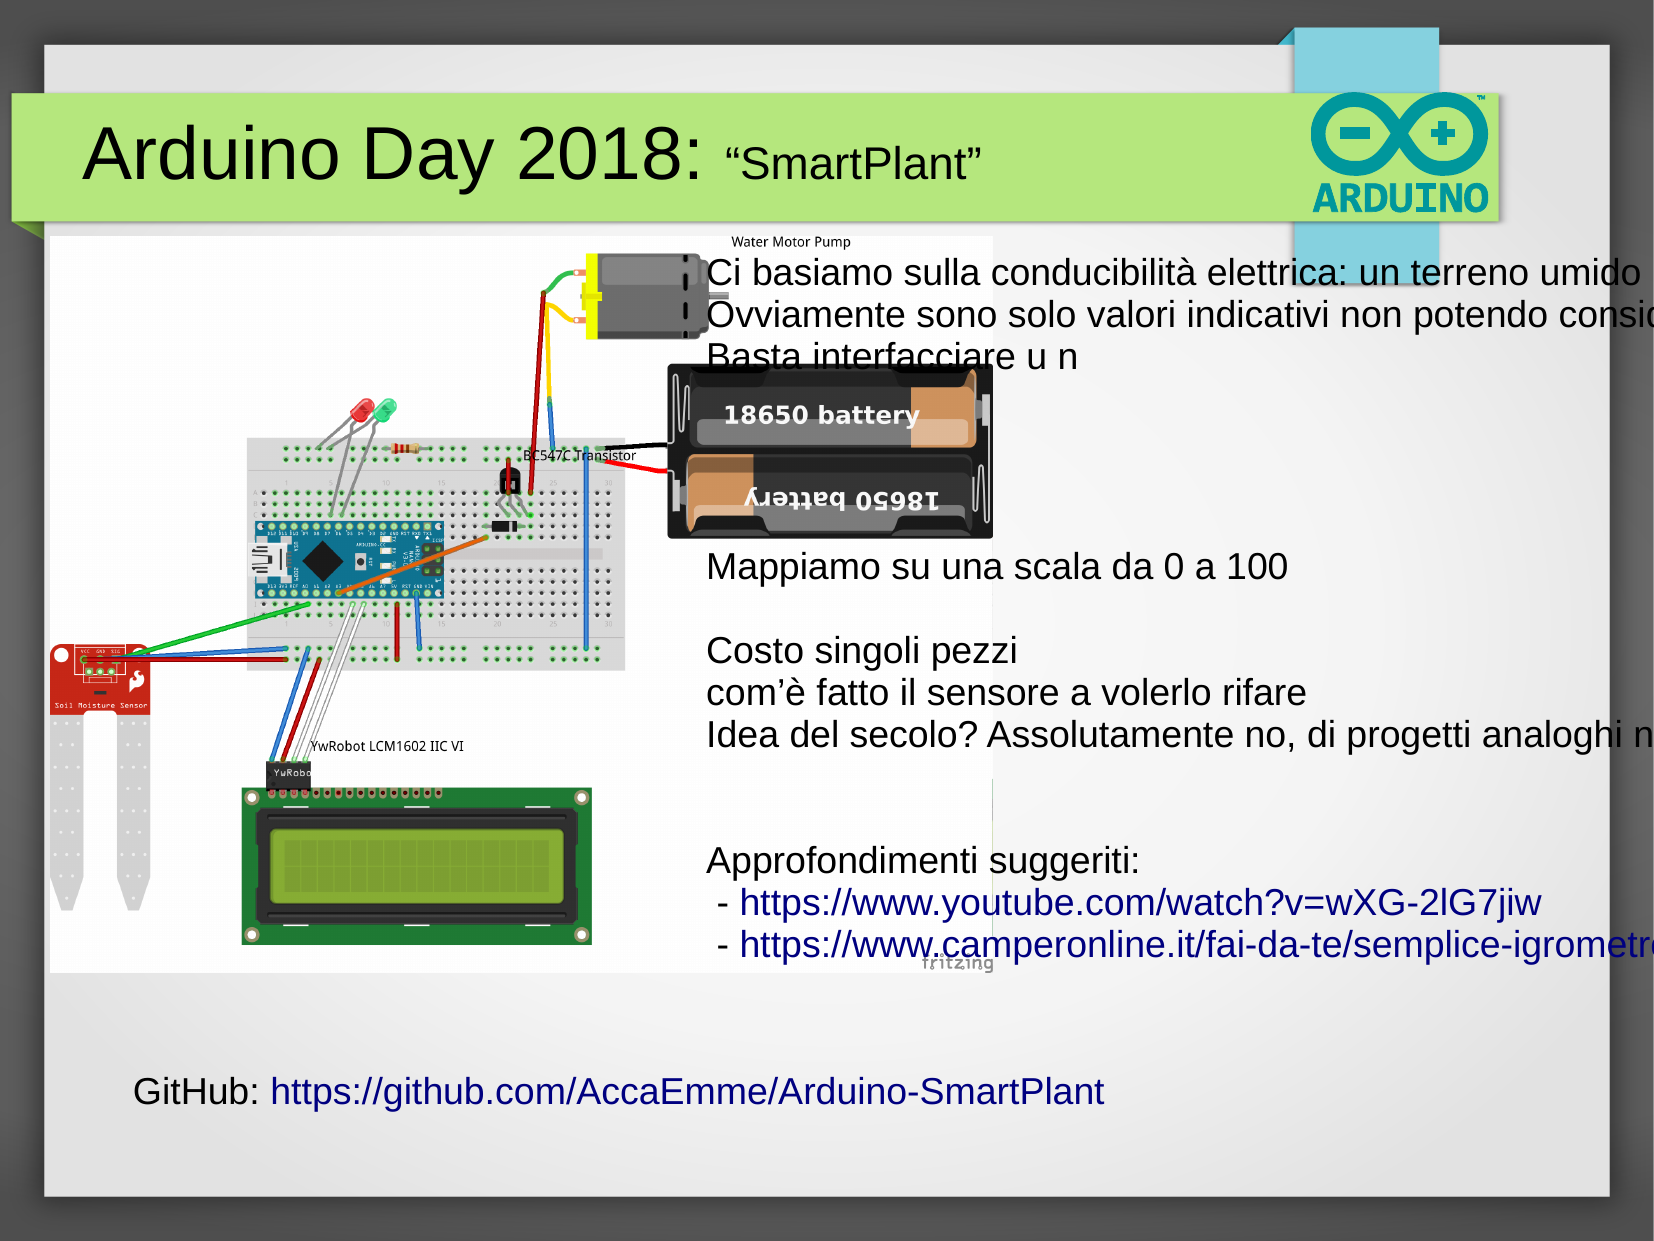

# Arduino Day 2018: “SmartPlant”
Ci basiamo sulla conducibilità elettrica: un terreno umido presenterà una maggiore conducibilità elettrica, ovvero una minore resistenza.
Ovviamente sono solo valori indicativi non potendo considerare il terreno come una resistenza pura.
Basta interfacciare u n
Mappiamo su una scala da 0 a 100
Costo singoli pezzi
com’è fatto il sensore a volerlo rifare
Idea del secolo? Assolutamente no, di progetti analoghi ne troverete a iosa,
Approfondimenti suggeriti:
 - https://www.youtube.com/watch?v=wXG-2lG7jiw
 - https://www.camperonline.it/fai-da-te/semplice-igrometro-a-costo-zero_367
GitHub: https://github.com/AccaEmme/Arduino-SmartPlant